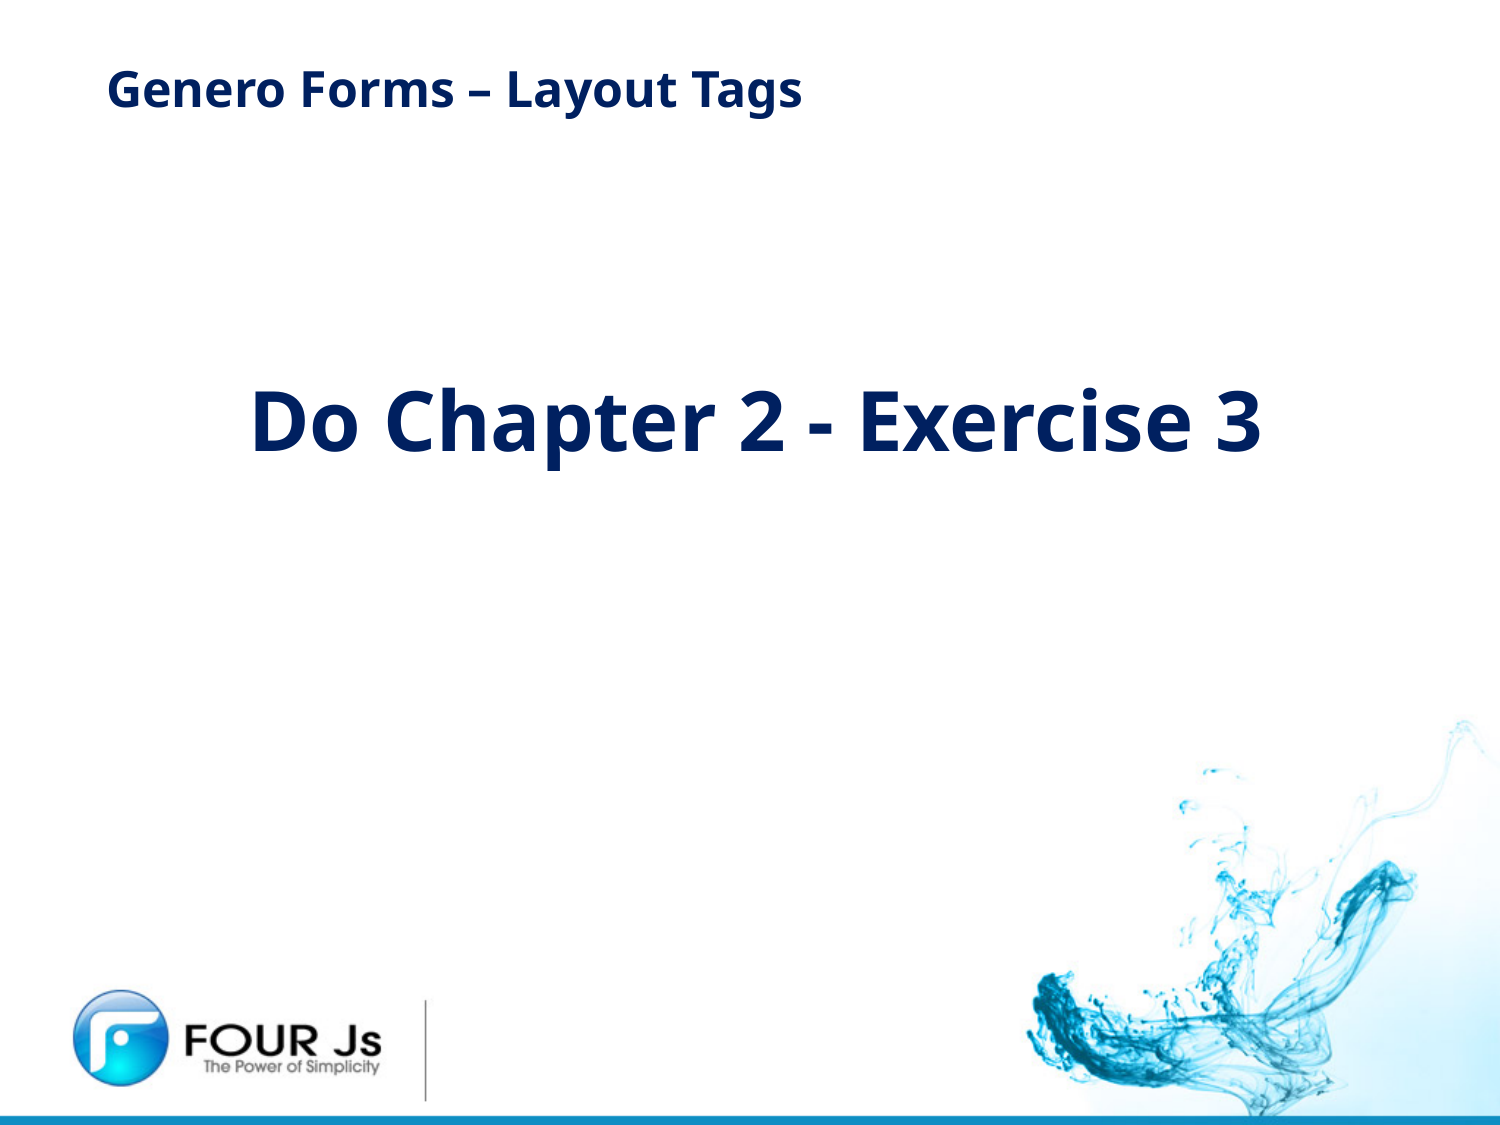

# Genero Forms – Layout Tags
Do Chapter 2 - Exercise 3